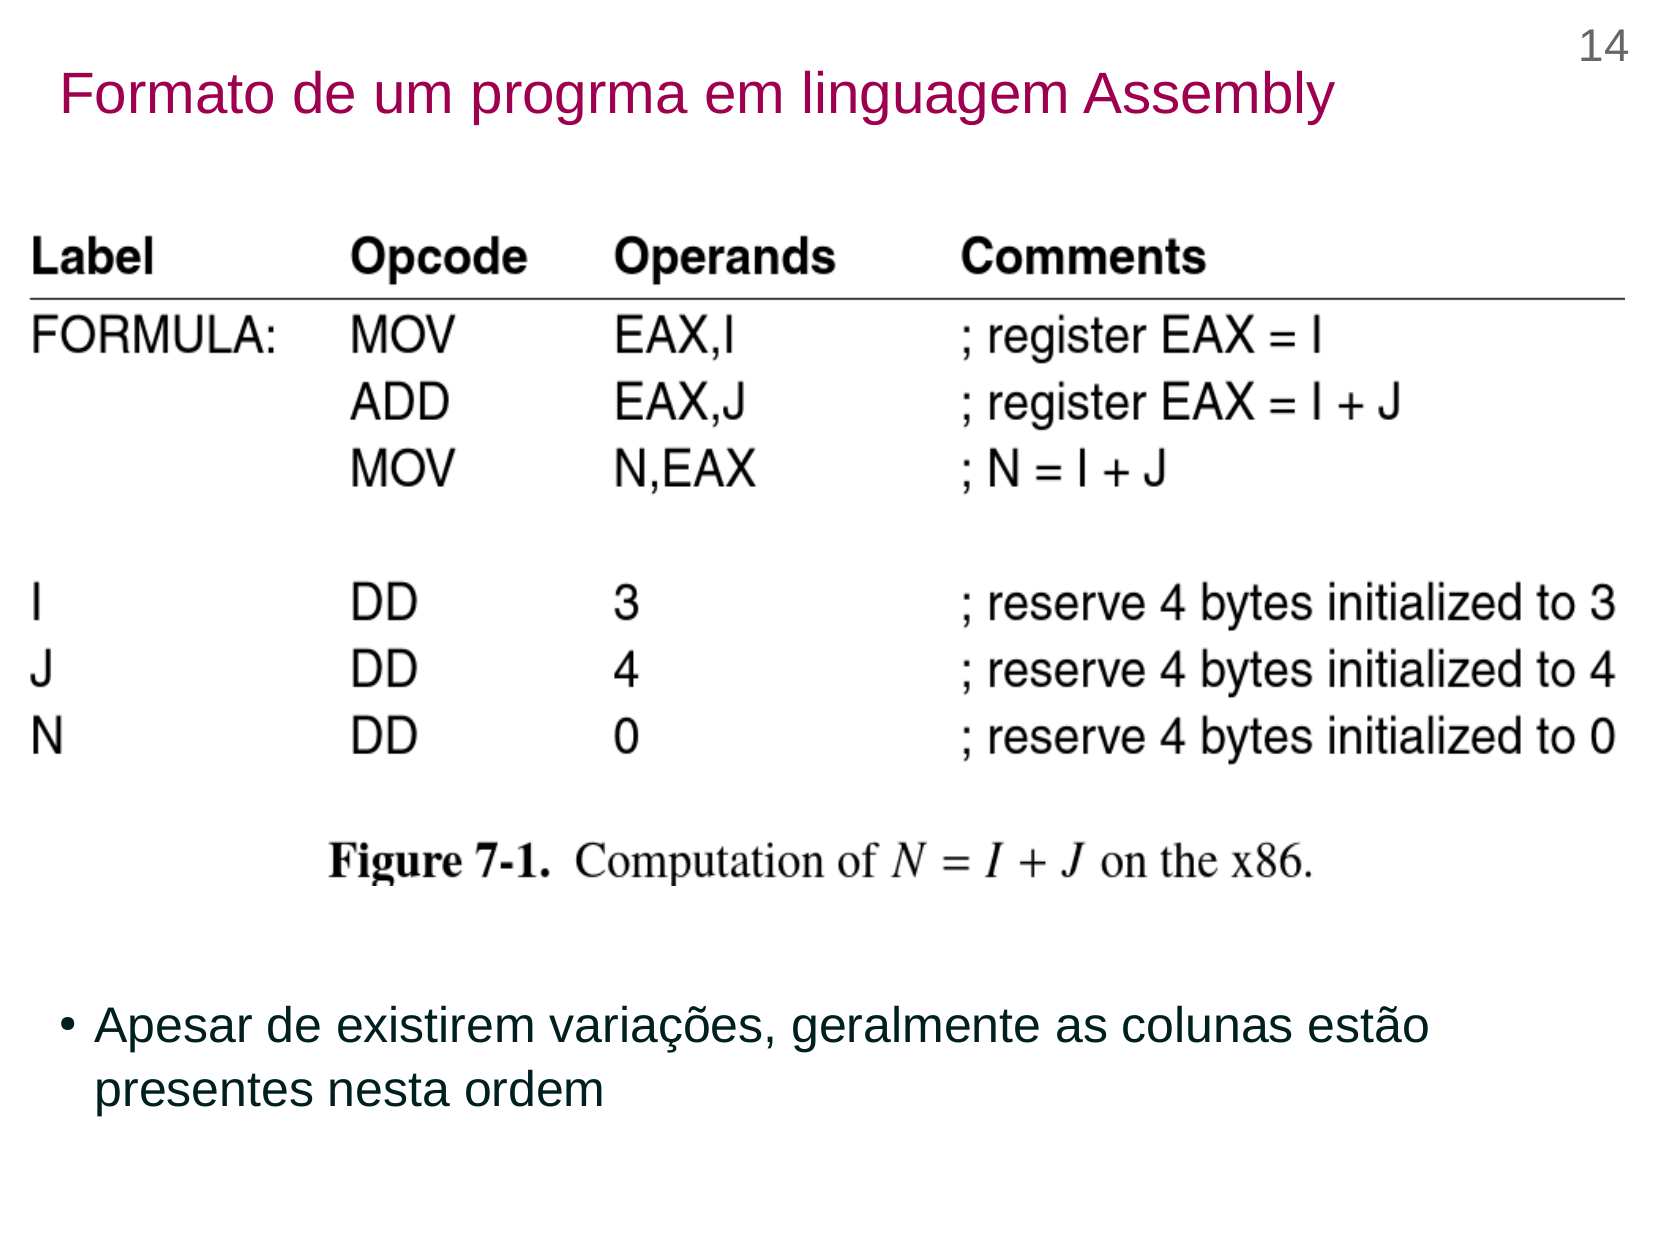

14
# Formato de um progrma em linguagem Assembly
Apesar de existirem variações, geralmente as colunas estão presentes nesta ordem